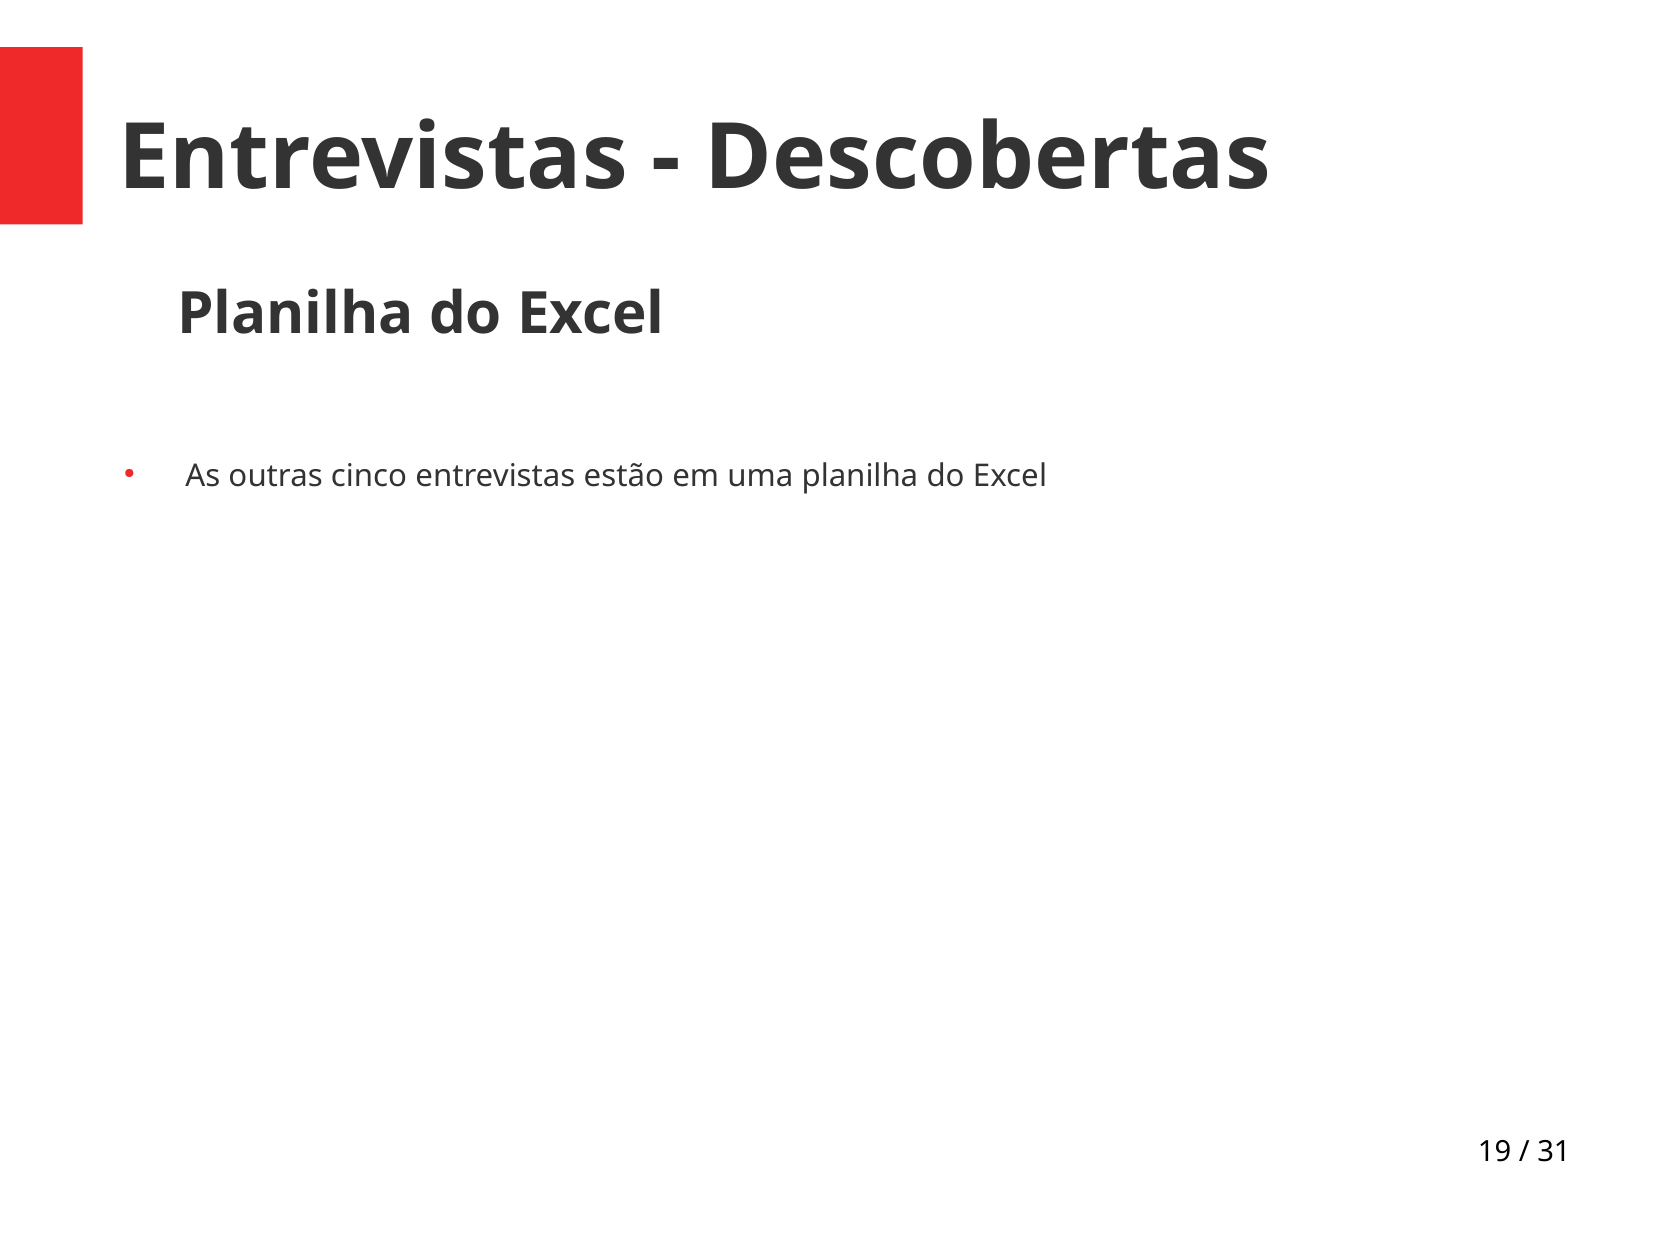

# Entrevistas - Descobertas
Planilha do Excel
 As outras cinco entrevistas estão em uma planilha do Excel
19